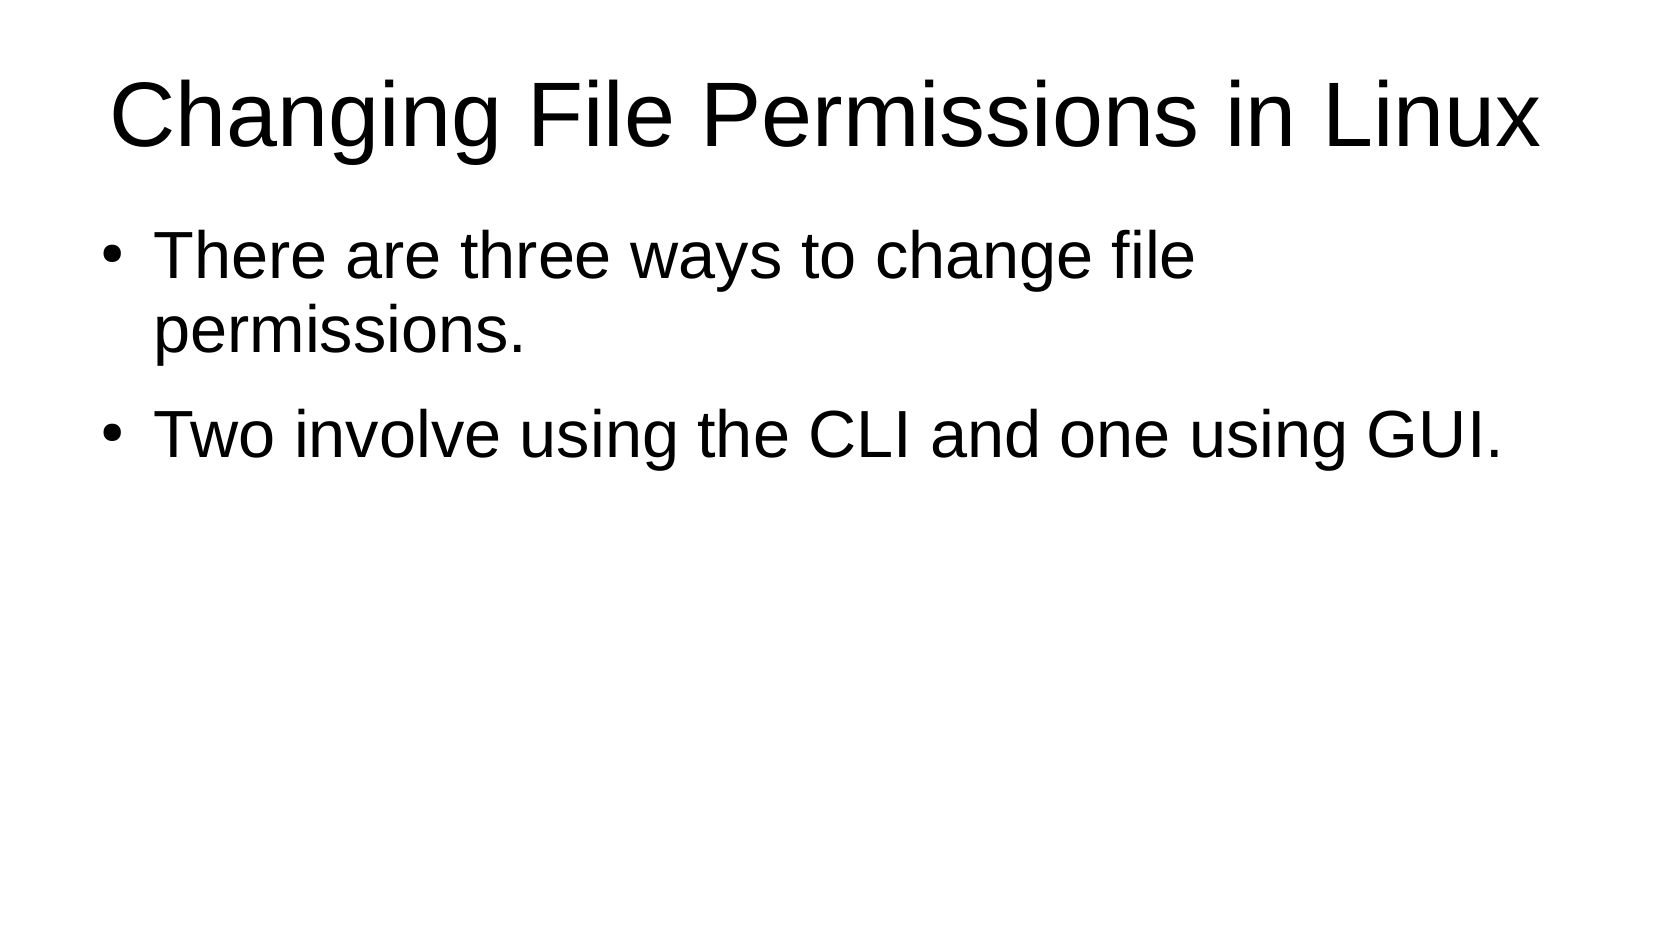

# Changing File Permissions in Linux
There are three ways to change file permissions.
Two involve using the CLI and one using GUI.